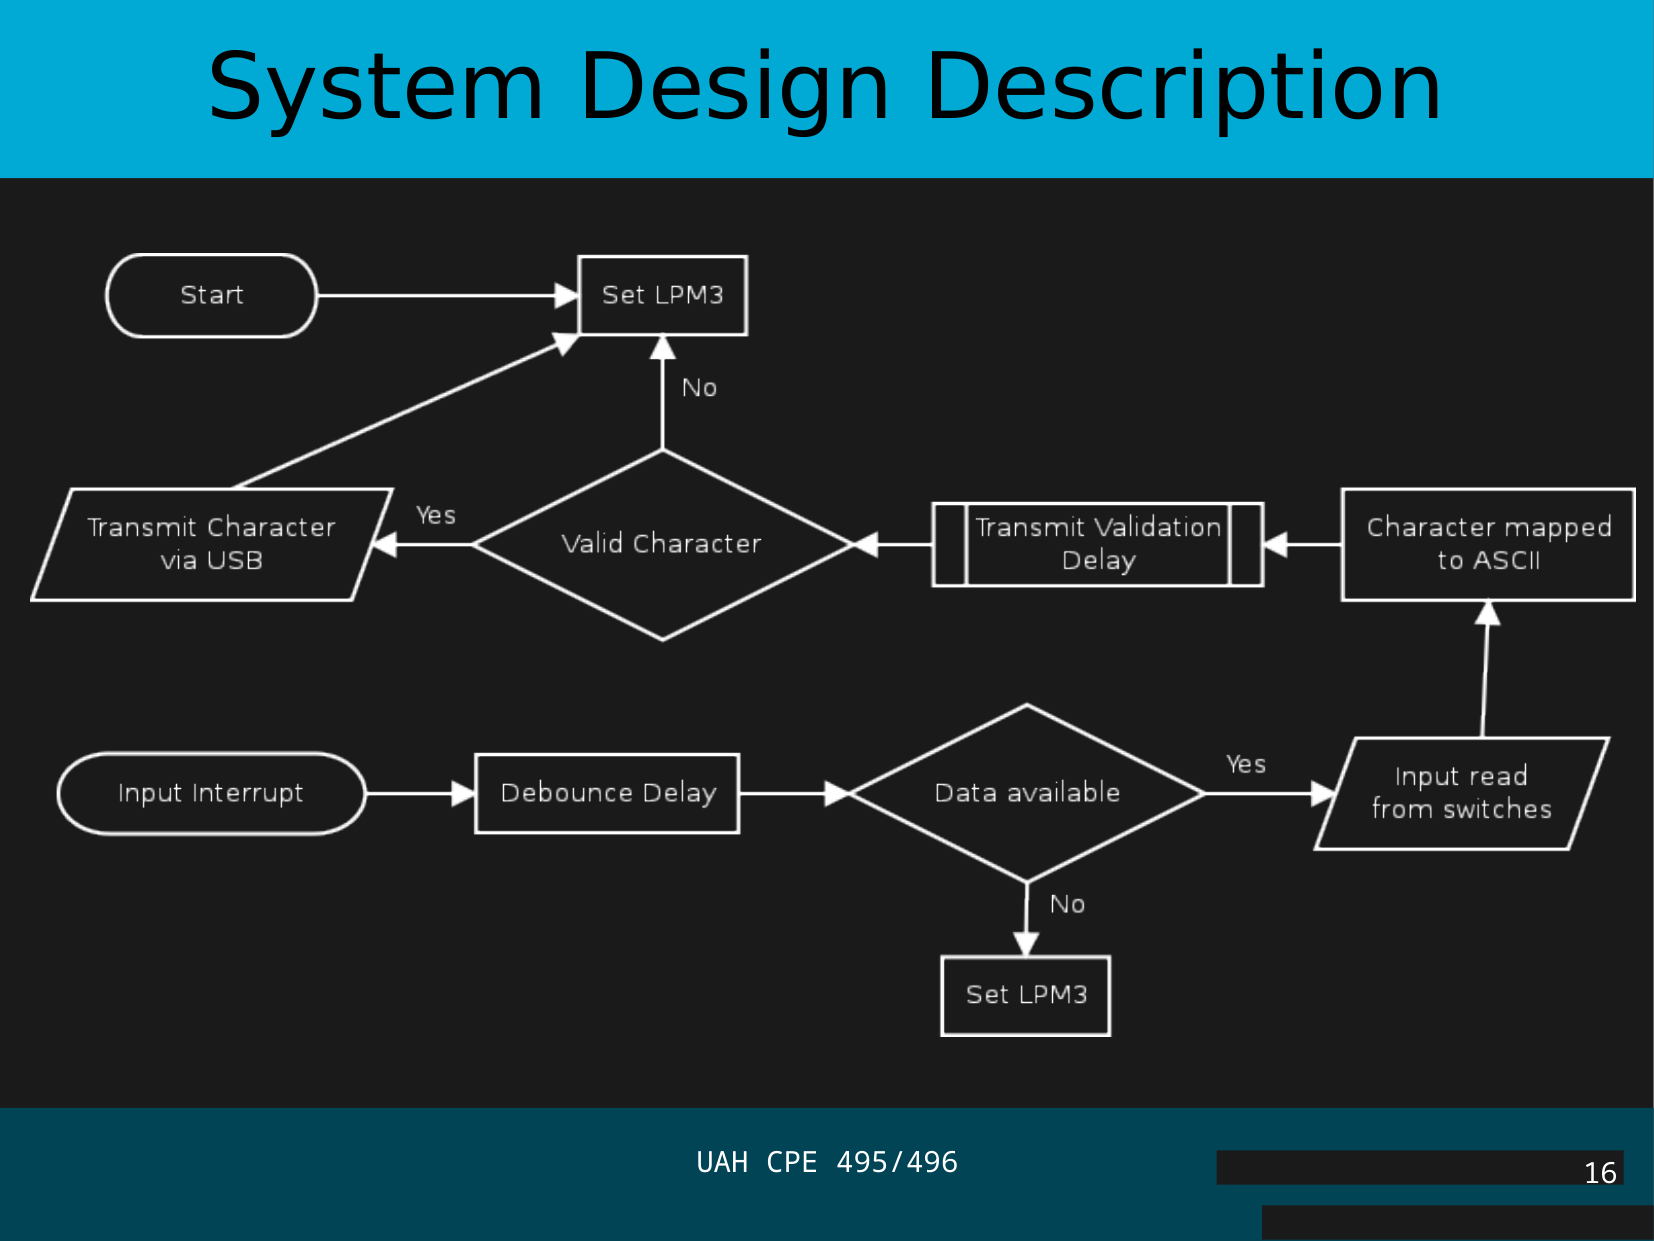

# System Design Description
UAH CPE 495/496
16